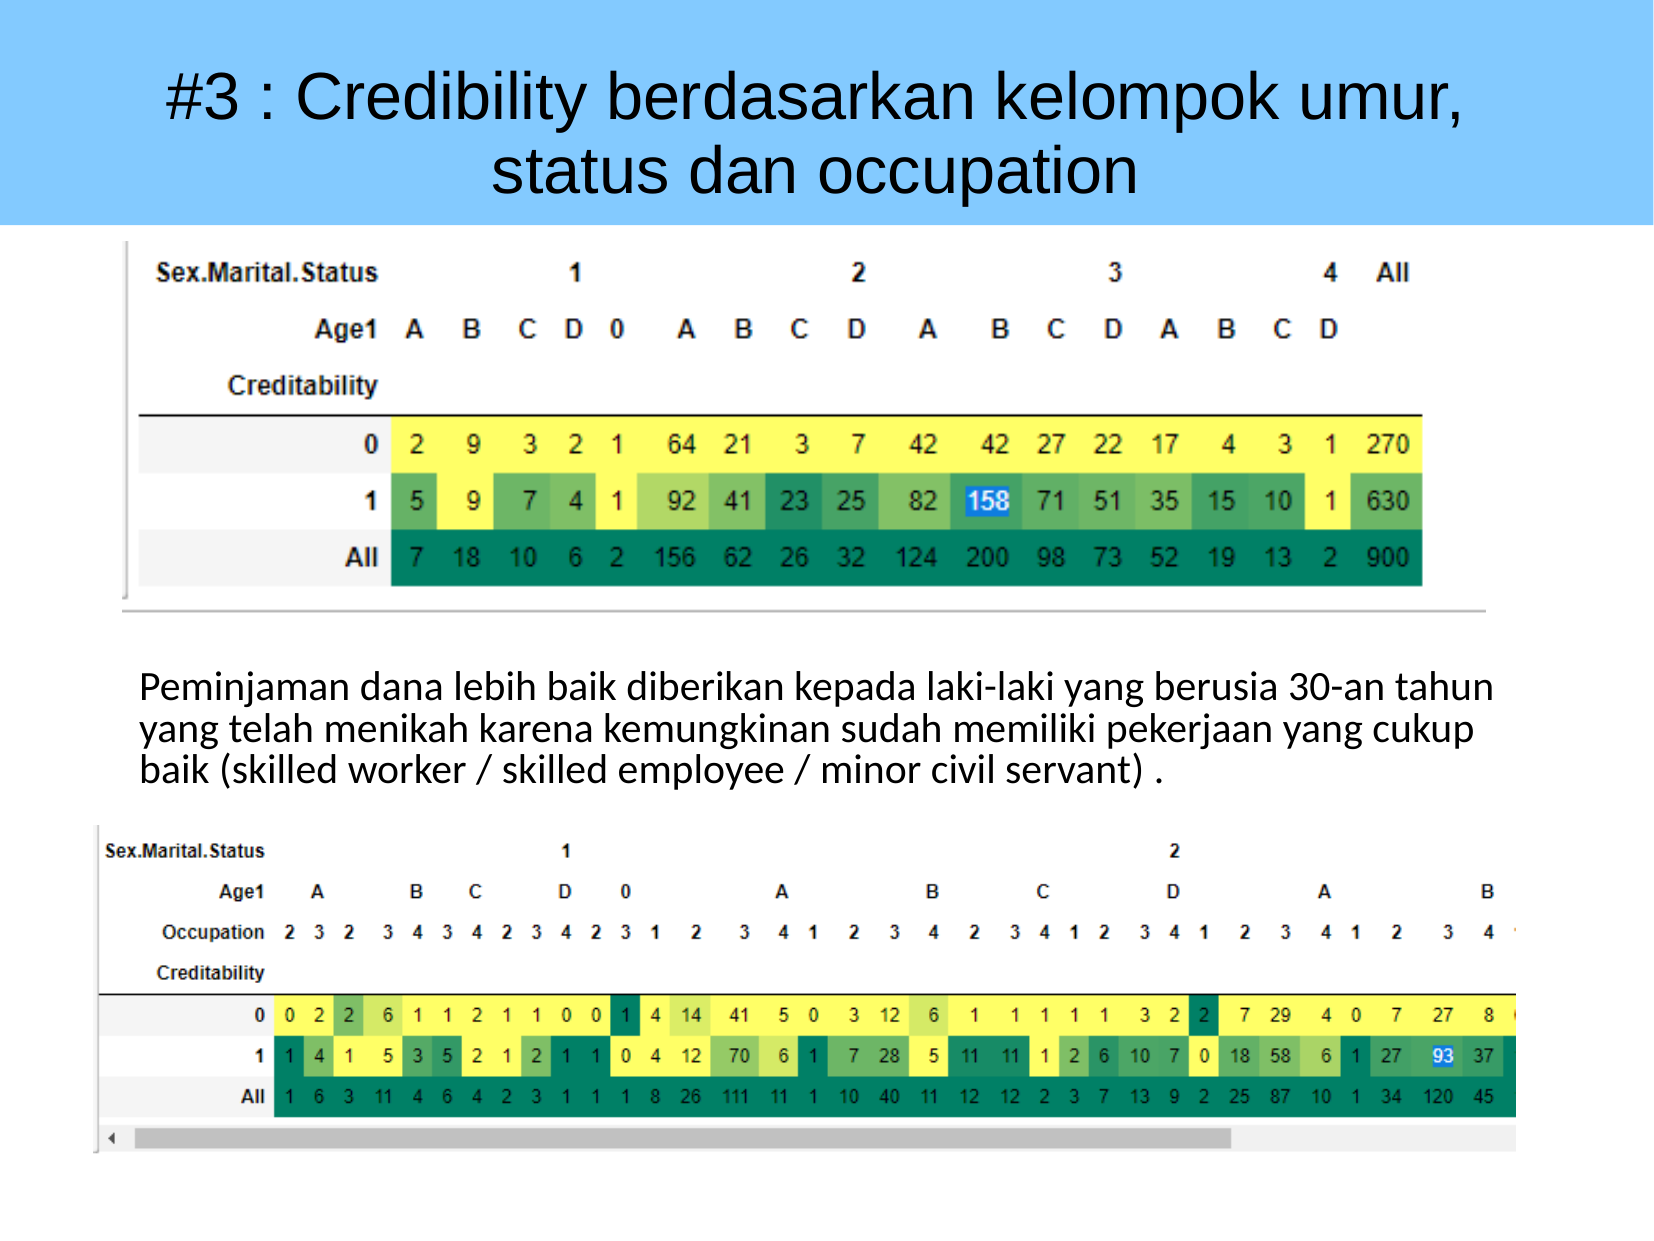

#3 : Credibility berdasarkan kelompok umur, status dan occupation
#
Peminjaman dana lebih baik diberikan kepada laki-laki yang berusia 30-an tahun yang telah menikah karena kemungkinan sudah memiliki pekerjaan yang cukup baik (skilled worker / skilled employee / minor civil servant) .